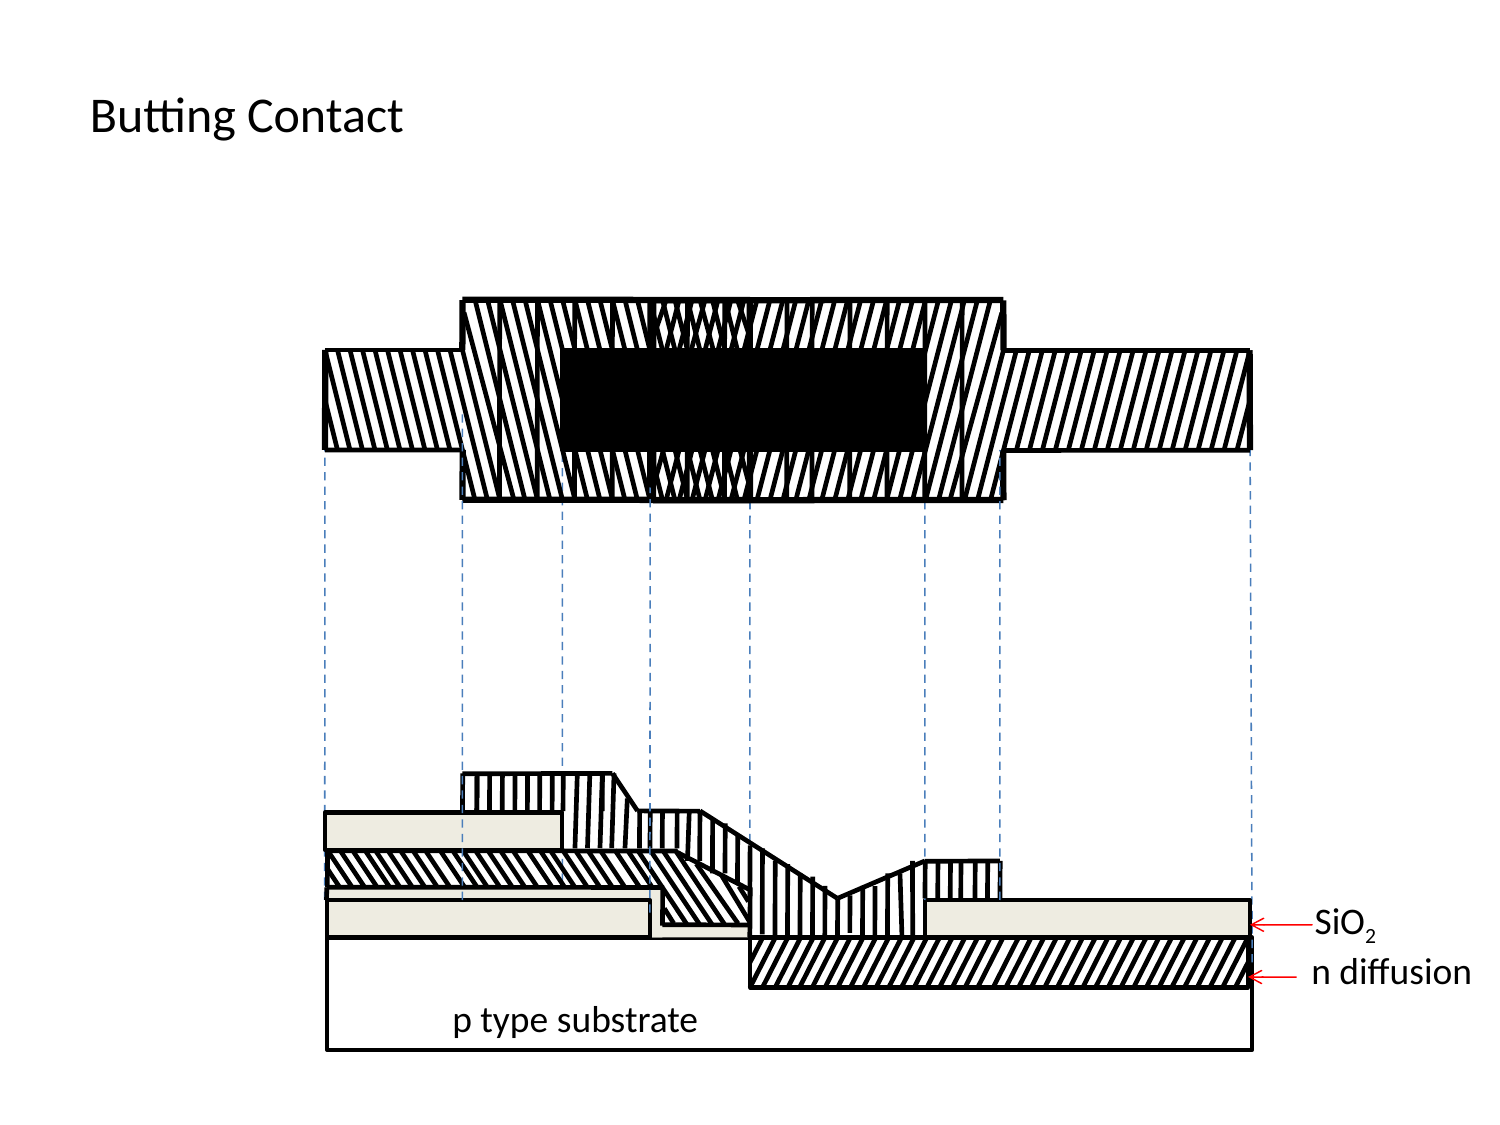

Butting Contact
SiO2
n diffusion
p type substrate